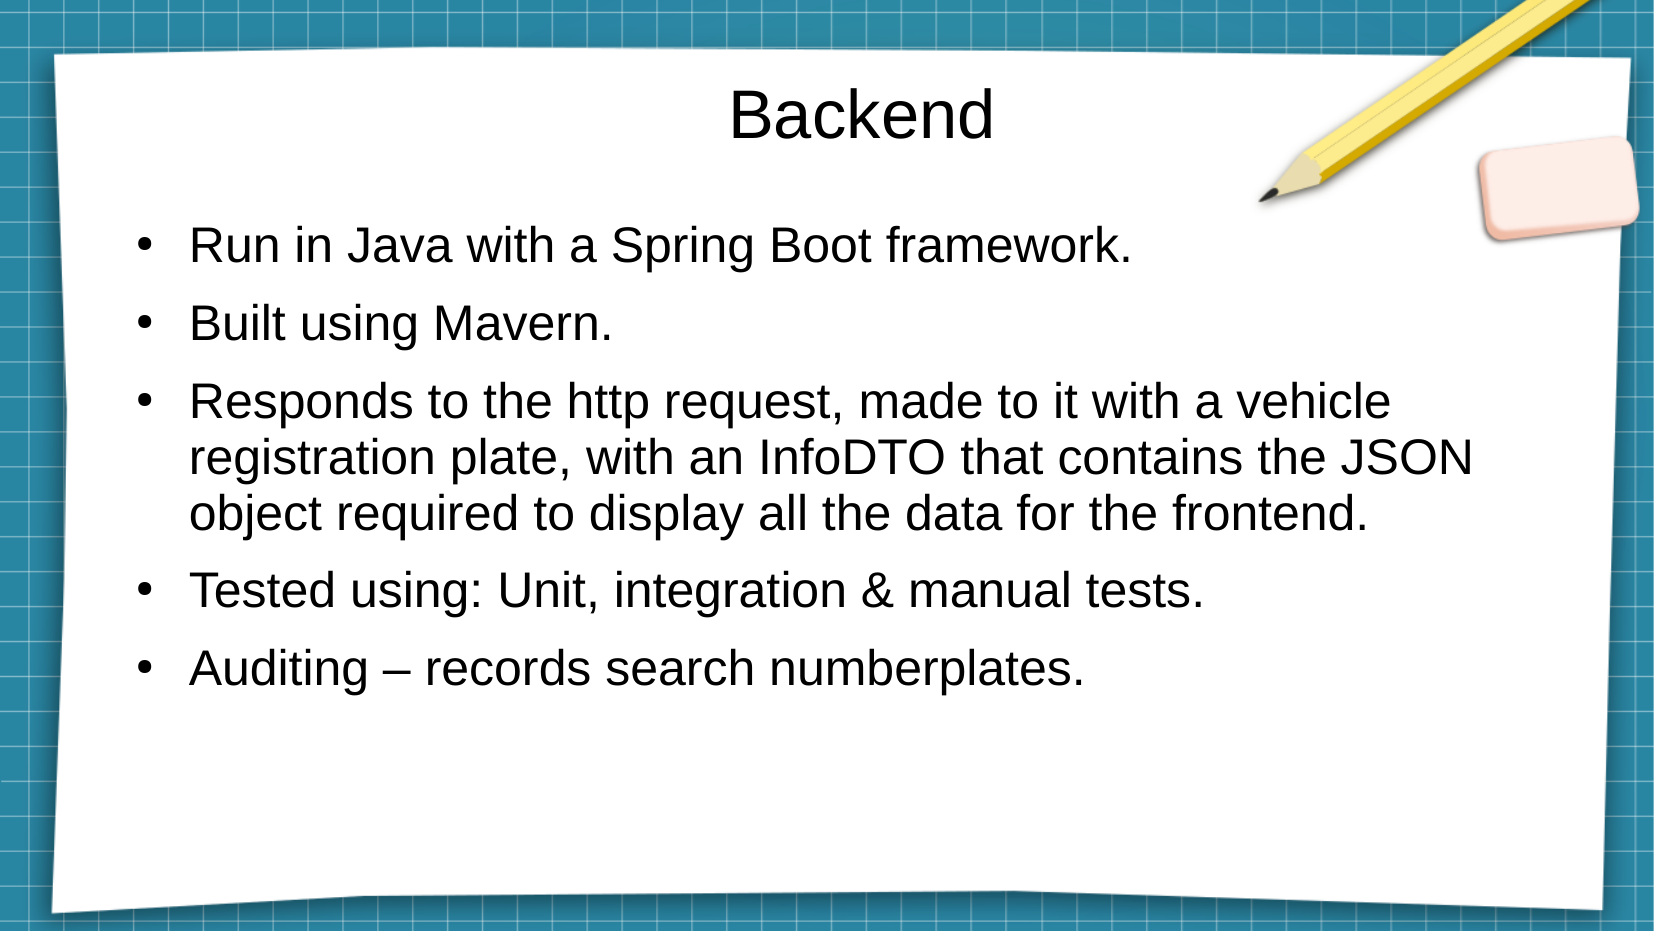

# Backend
Run in Java with a Spring Boot framework.
Built using Mavern.
Responds to the http request, made to it with a vehicle registration plate, with an InfoDTO that contains the JSON object required to display all the data for the frontend.
Tested using: Unit, integration & manual tests.
Auditing – records search numberplates.